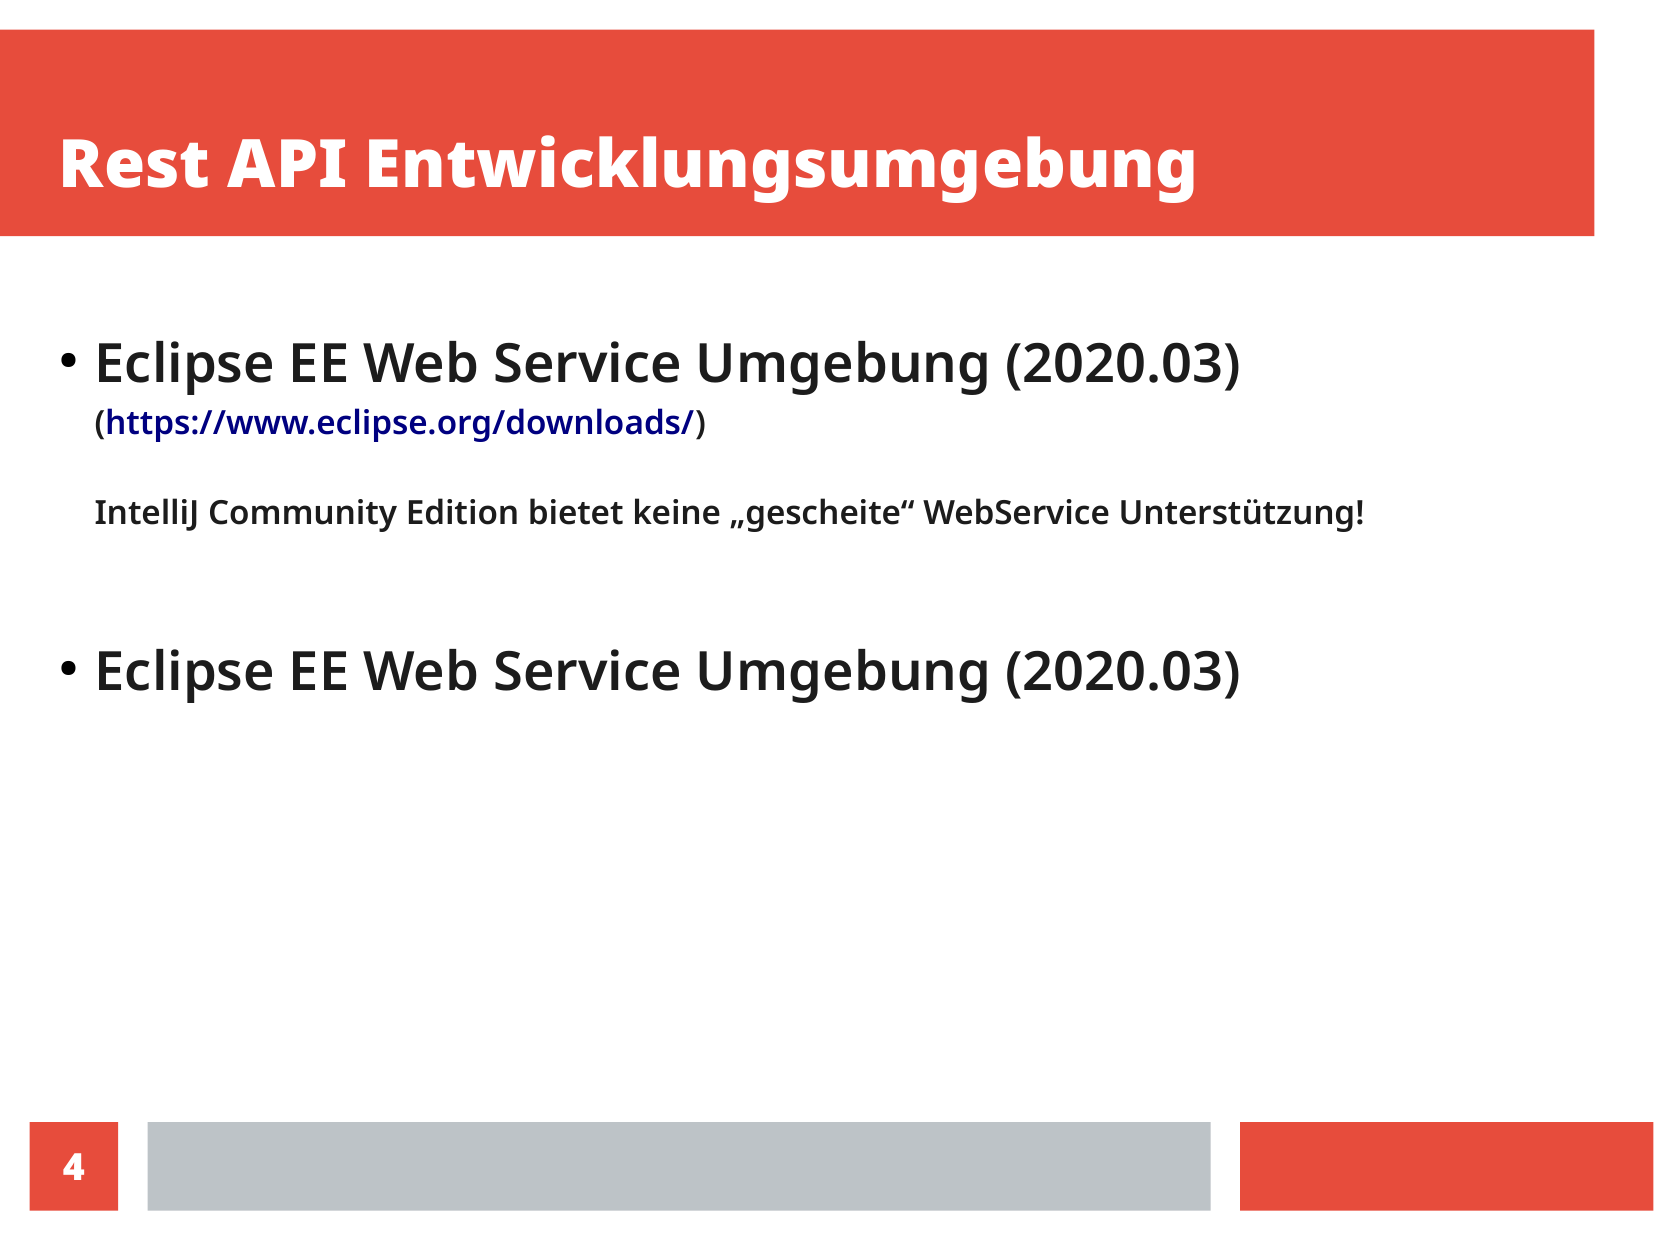

# Rest API Entwicklungsumgebung
Eclipse EE Web Service Umgebung (2020.03)
(https://www.eclipse.org/downloads/)
IntelliJ Community Edition bietet keine „gescheite“ WebService Unterstützung!
Eclipse EE Web Service Umgebung (2020.03)
4